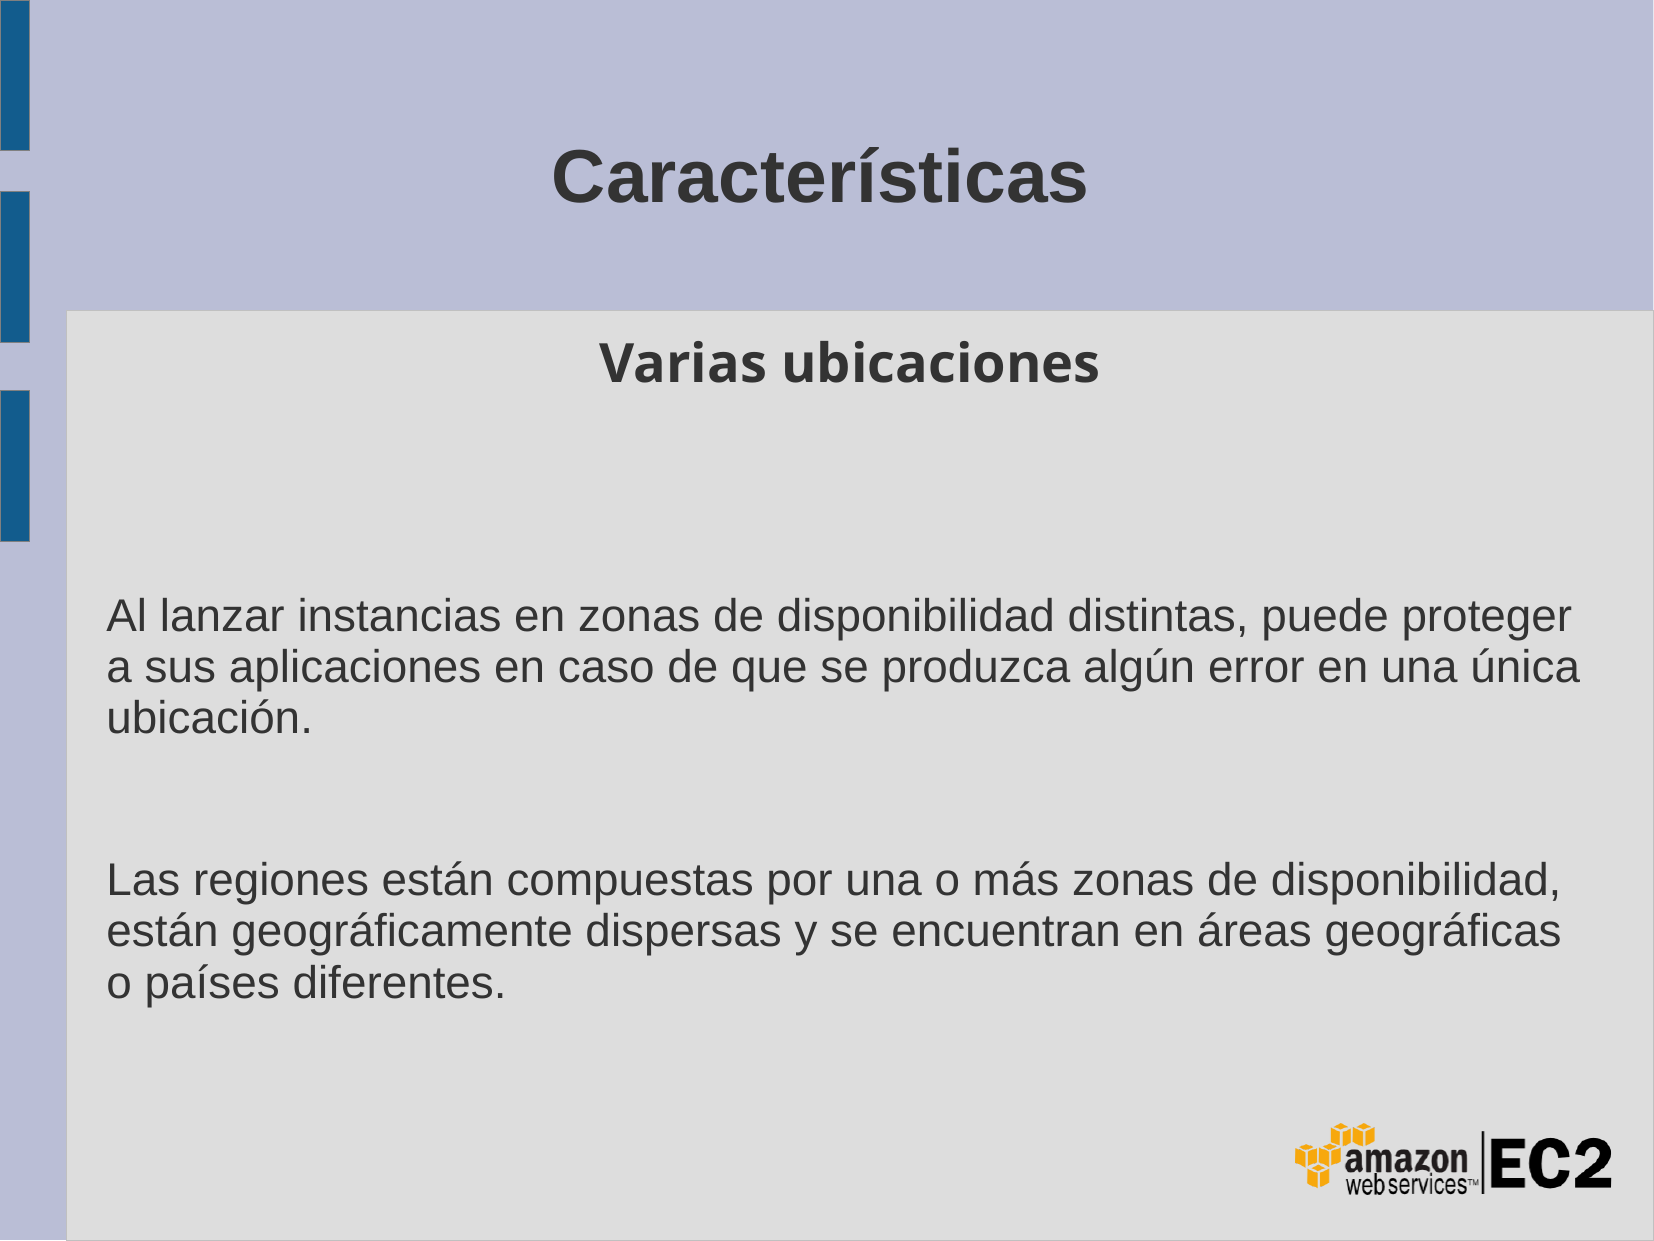

# Características
Varias ubicaciones
Al lanzar instancias en zonas de disponibilidad distintas, puede proteger a sus aplicaciones en caso de que se produzca algún error en una única ubicación.
Las regiones están compuestas por una o más zonas de disponibilidad, están geográficamente dispersas y se encuentran en áreas geográficas o países diferentes.